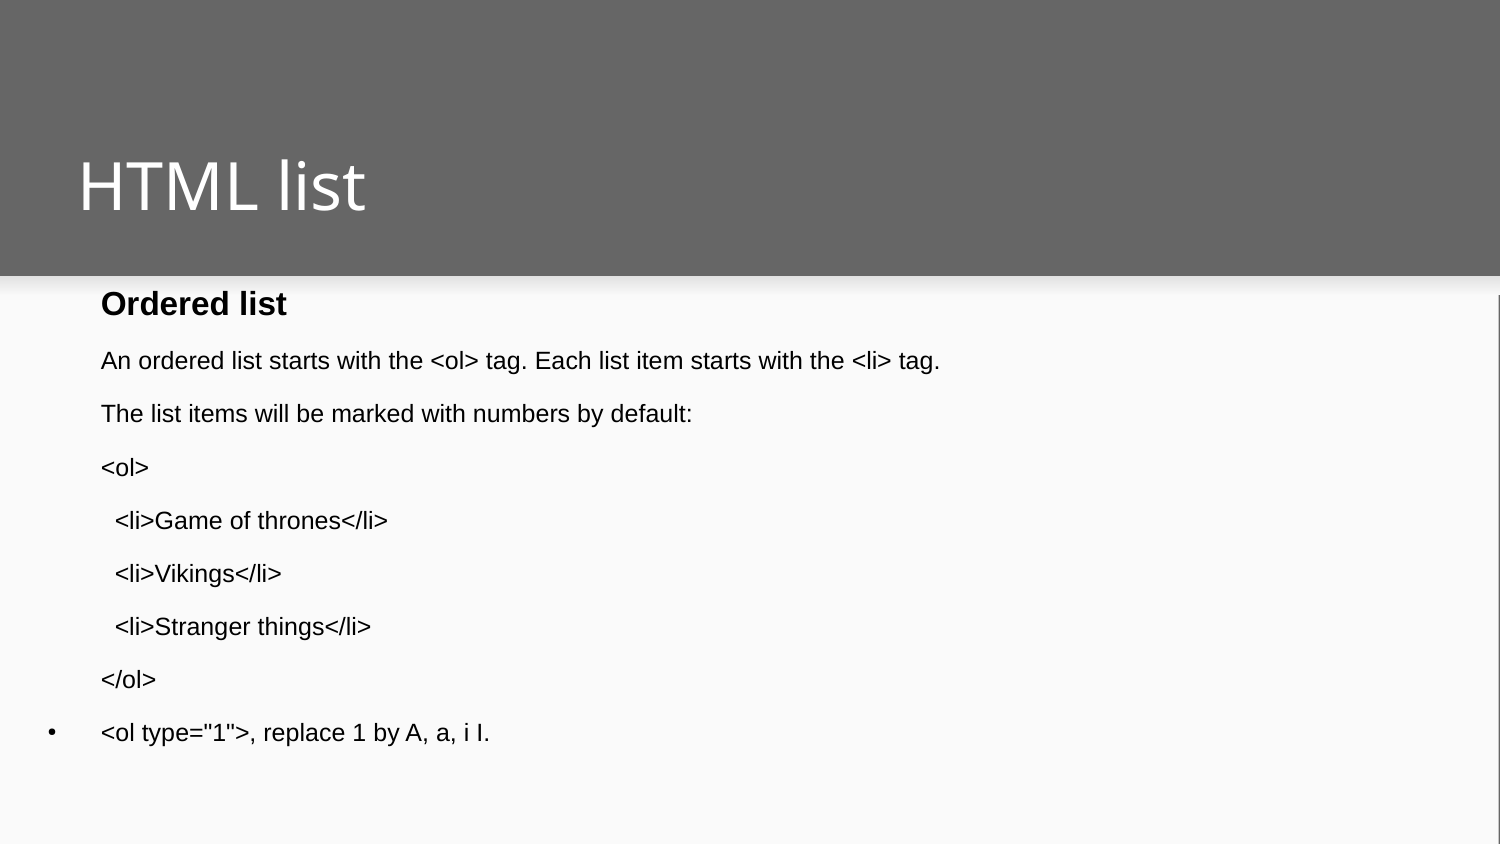

# HTML list
Ordered list
An ordered list starts with the <ol> tag. Each list item starts with the <li> tag.
The list items will be marked with numbers by default:
<ol>
 <li>Game of thrones</li>
 <li>Vikings</li>
 <li>Stranger things</li>
</ol>
<ol type="1">, replace 1 by A, a, i I.